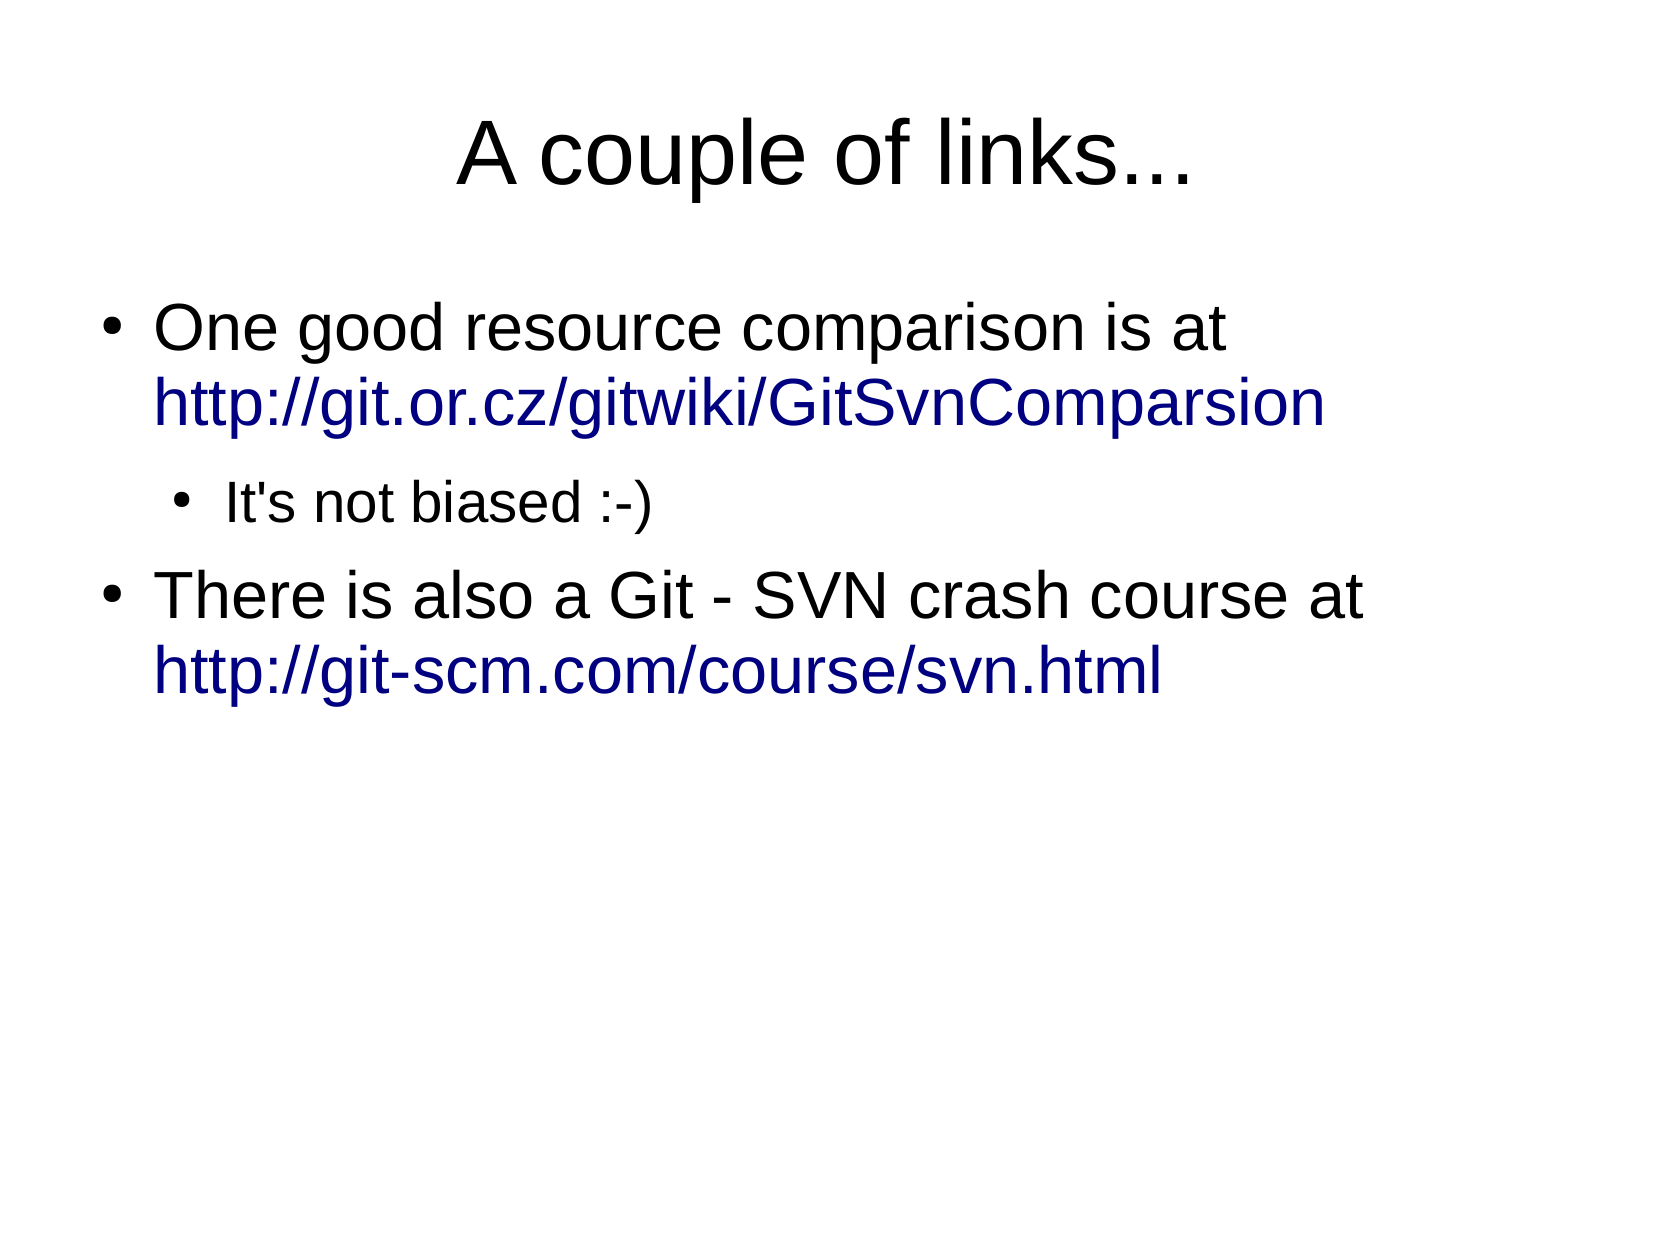

# A couple of links...
One good resource comparison is at http://git.or.cz/gitwiki/GitSvnComparsion
It's not biased :-)
There is also a Git - SVN crash course at http://git-scm.com/course/svn.html